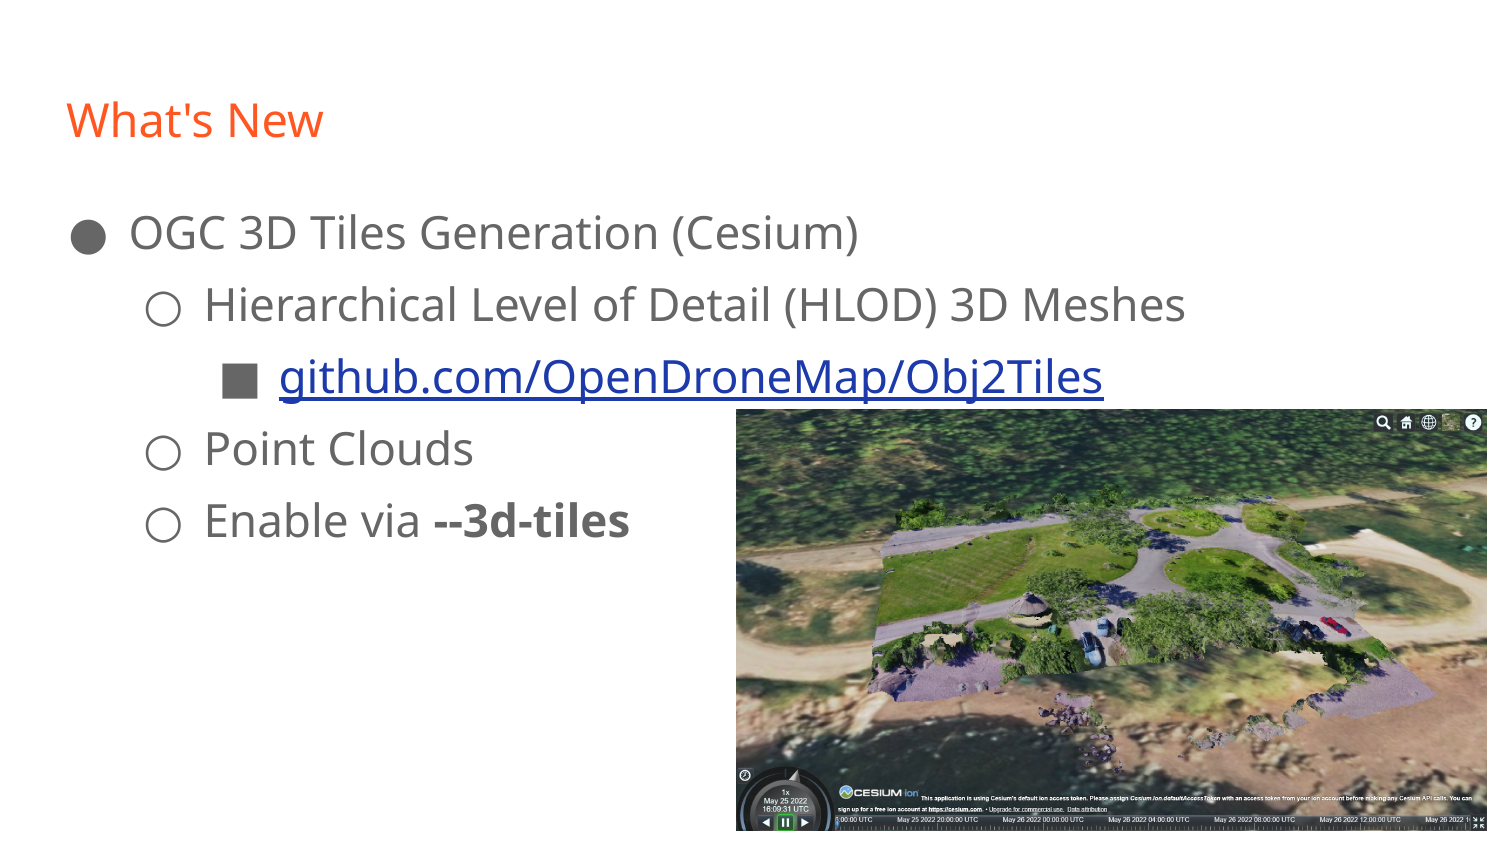

# What's New
OGC 3D Tiles Generation (Cesium)
Hierarchical Level of Detail (HLOD) 3D Meshes
github.com/OpenDroneMap/Obj2Tiles
Point Clouds
Enable via --3d-tiles